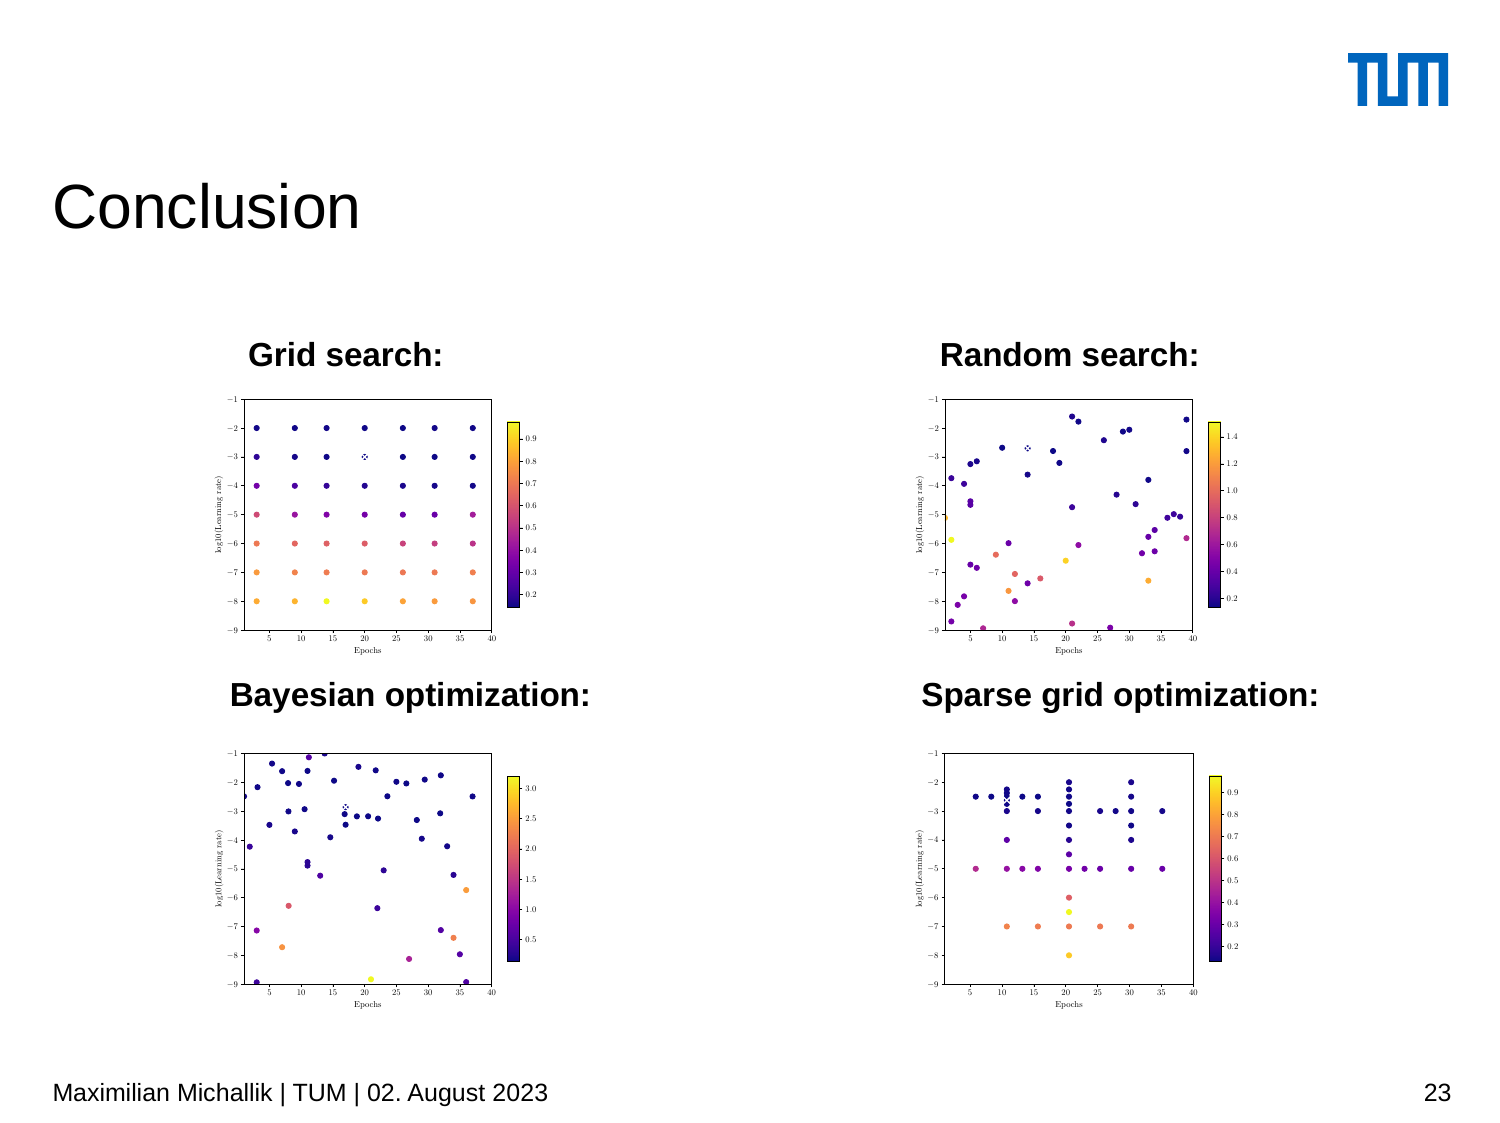

Conclusion
 Grid search:
Bayesian optimization:
# Random search:
Sparse grid optimization:
Maximilian Michallik | TUM | 02. August 2023
23